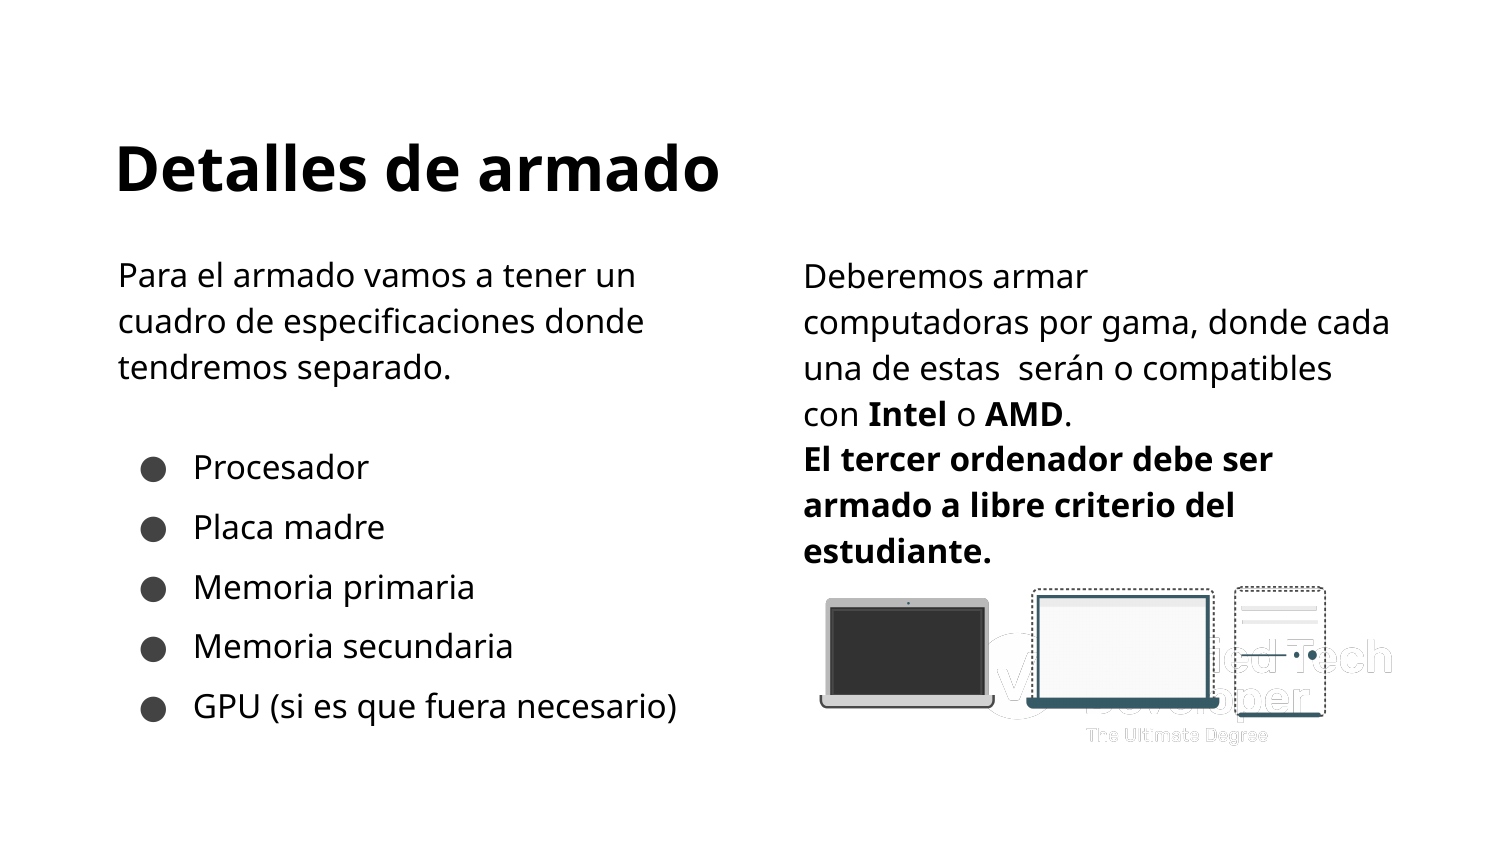

Detalles de armado
Deberemos armar
computadoras por gama, donde cada una de estas serán o compatibles con Intel o AMD.
El tercer ordenador debe ser armado a libre criterio del estudiante.
Para el armado vamos a tener un cuadro de especificaciones donde tendremos separado.
Procesador
Placa madre
Memoria primaria
Memoria secundaria
GPU (si es que fuera necesario)